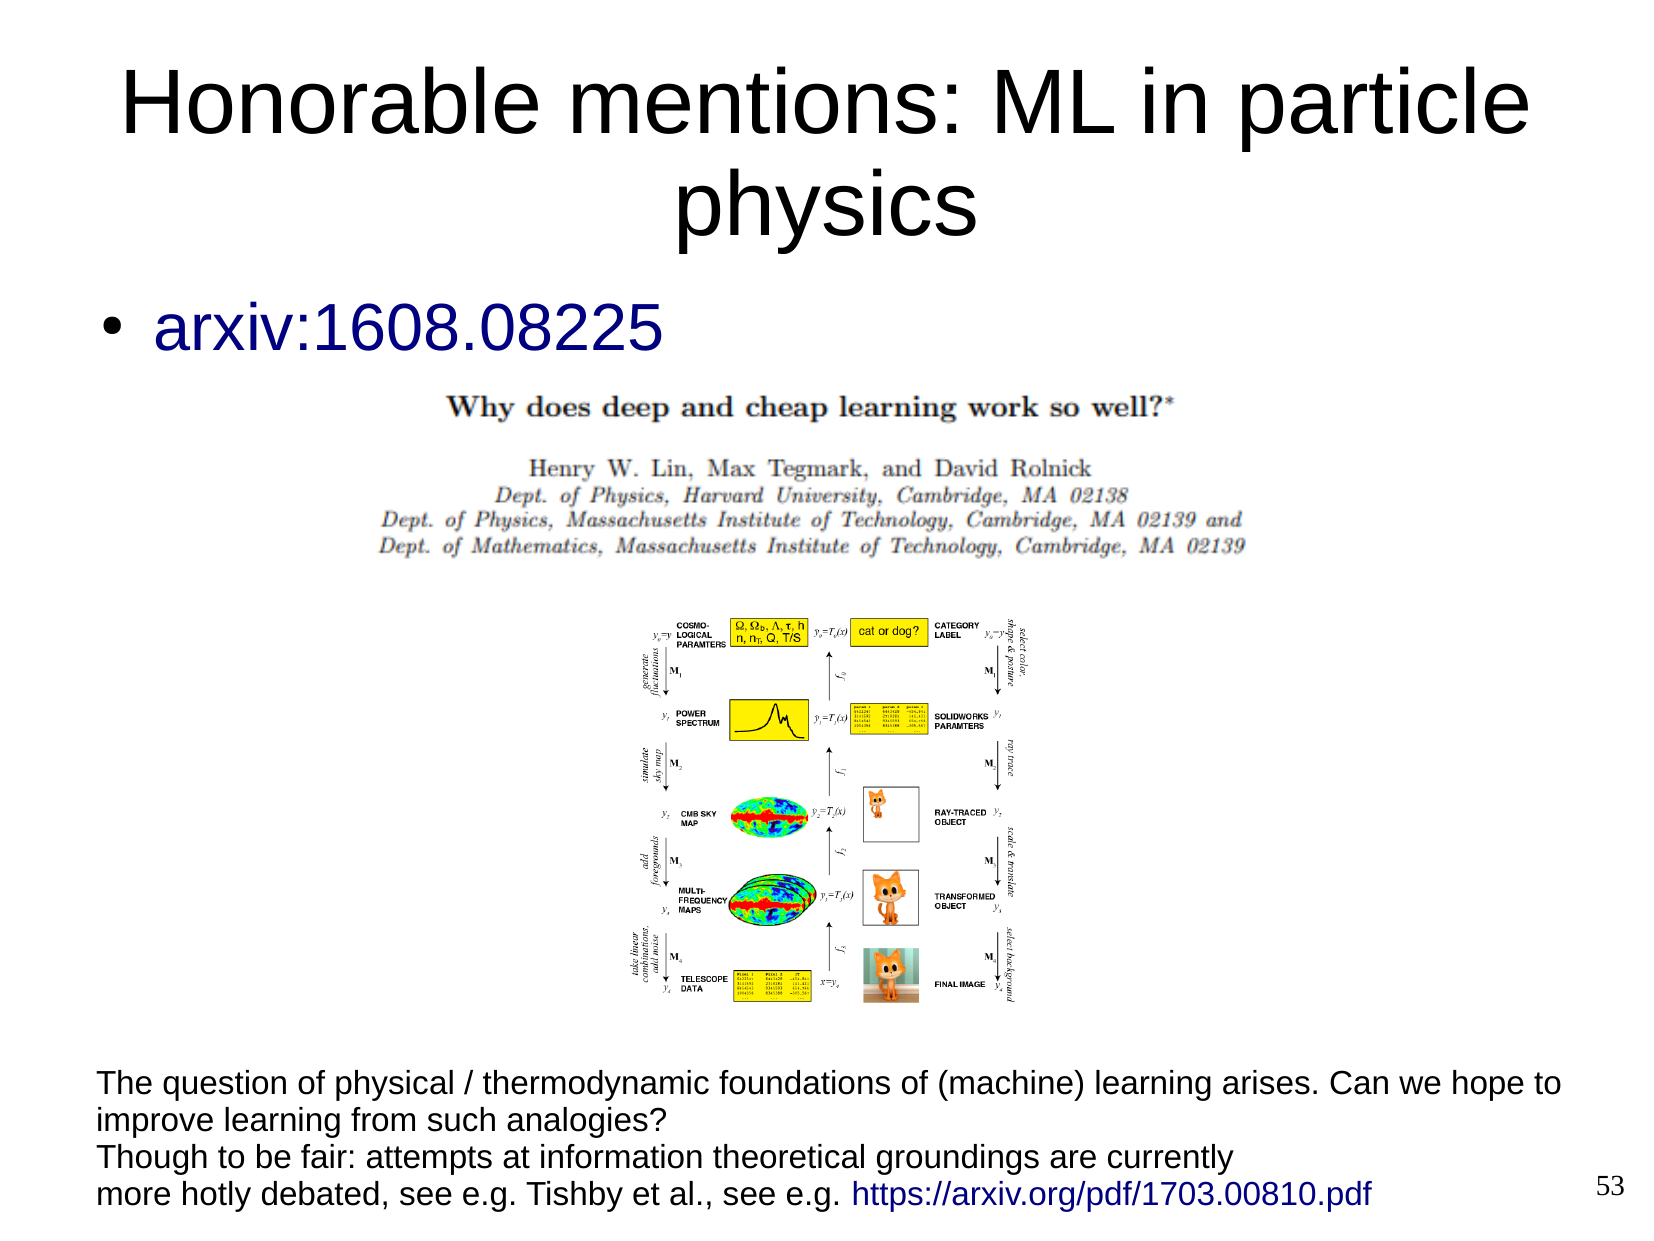

# Honorable mentions: ML in particle physics
arxiv:1608.08225
The question of physical / thermodynamic foundations of (machine) learning arises. Can we hope to improve learning from such analogies?
Though to be fair: attempts at information theoretical groundings are currently
more hotly debated, see e.g. Tishby et al., see e.g. https://arxiv.org/pdf/1703.00810.pdf
53